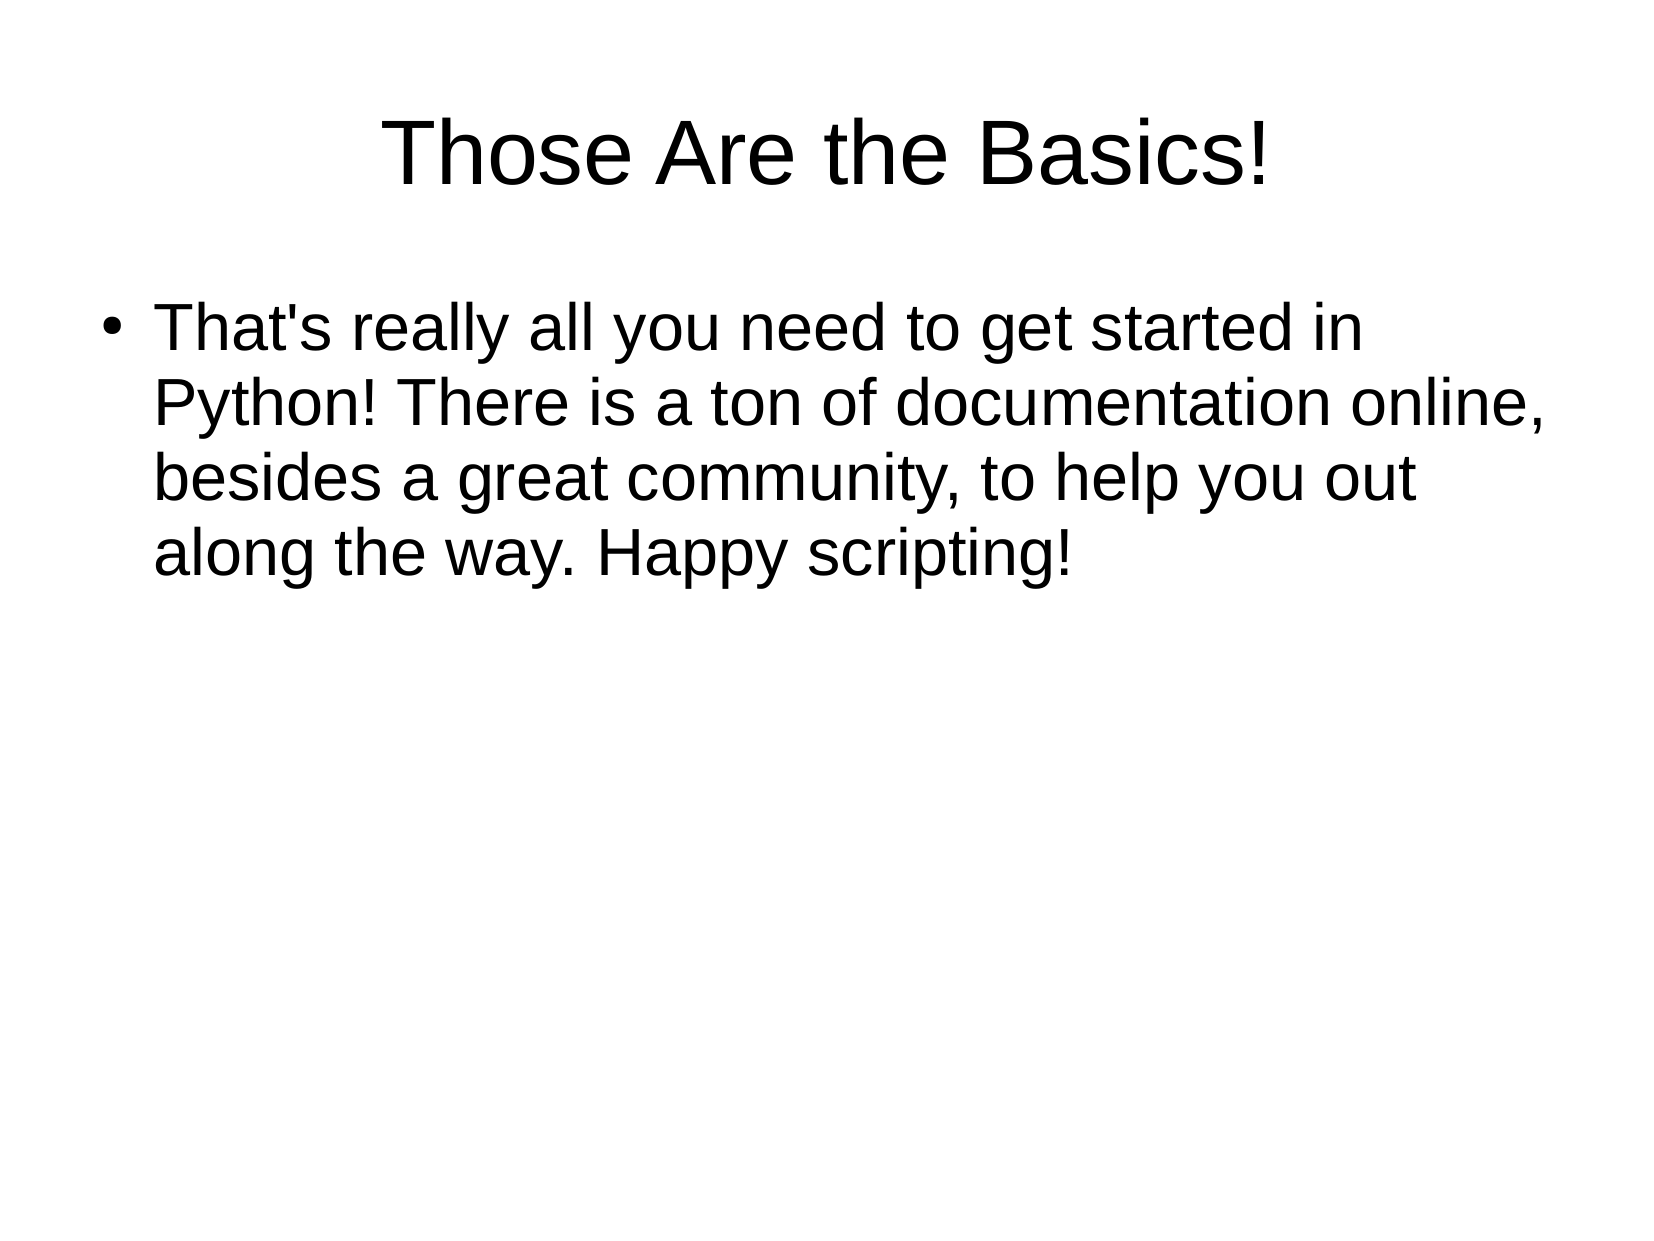

# Those Are the Basics!
That's really all you need to get started in Python! There is a ton of documentation online, besides a great community, to help you out along the way. Happy scripting!